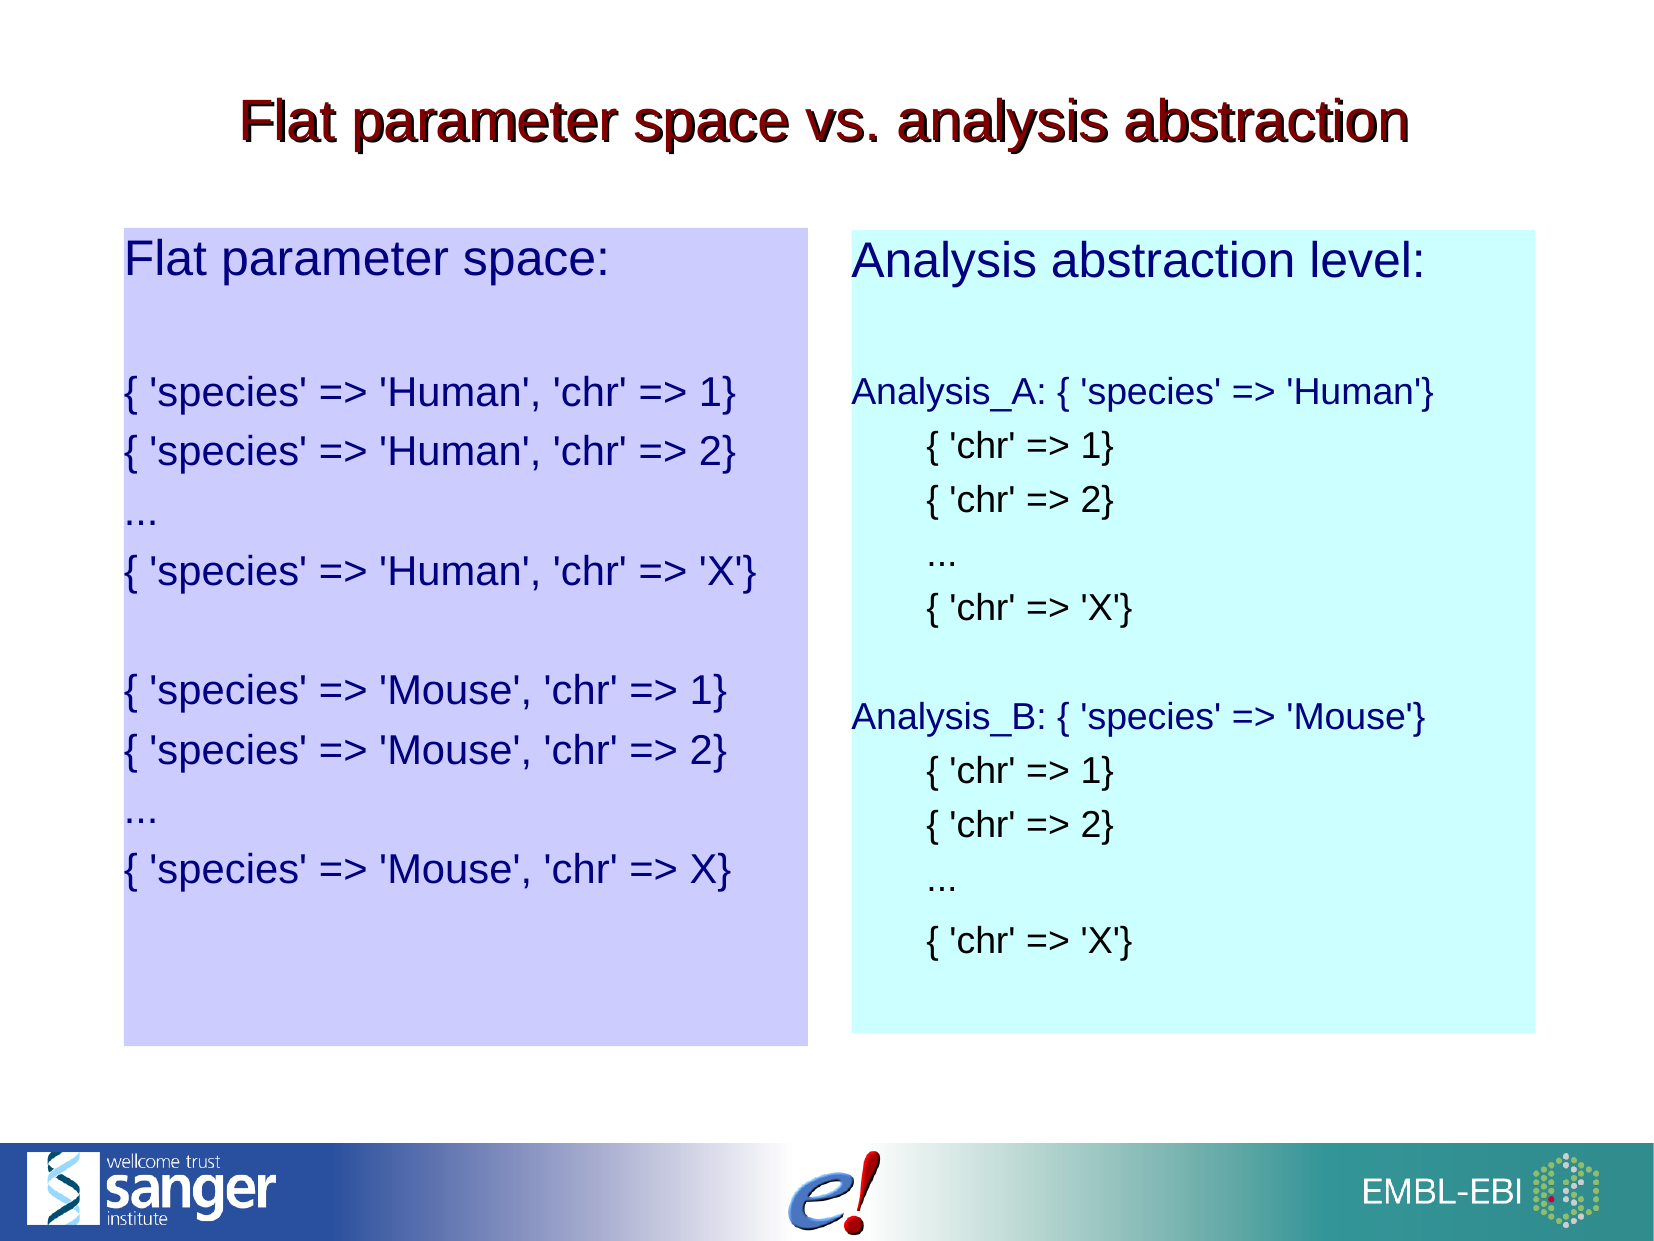

# Flat parameter space vs. analysis abstraction
Flat parameter space:
{ 'species' => 'Human', 'chr' => 1}
{ 'species' => 'Human', 'chr' => 2}
...
{ 'species' => 'Human', 'chr' => 'X'}
{ 'species' => 'Mouse', 'chr' => 1}
{ 'species' => 'Mouse', 'chr' => 2}
...
{ 'species' => 'Mouse', 'chr' => X}
Analysis abstraction level:
Analysis_A: { 'species' => 'Human'}
{ 'chr' => 1}
{ 'chr' => 2}
...
{ 'chr' => 'X'}
Analysis_B: { 'species' => 'Mouse'}
{ 'chr' => 1}
{ 'chr' => 2}
...
{ 'chr' => 'X'}